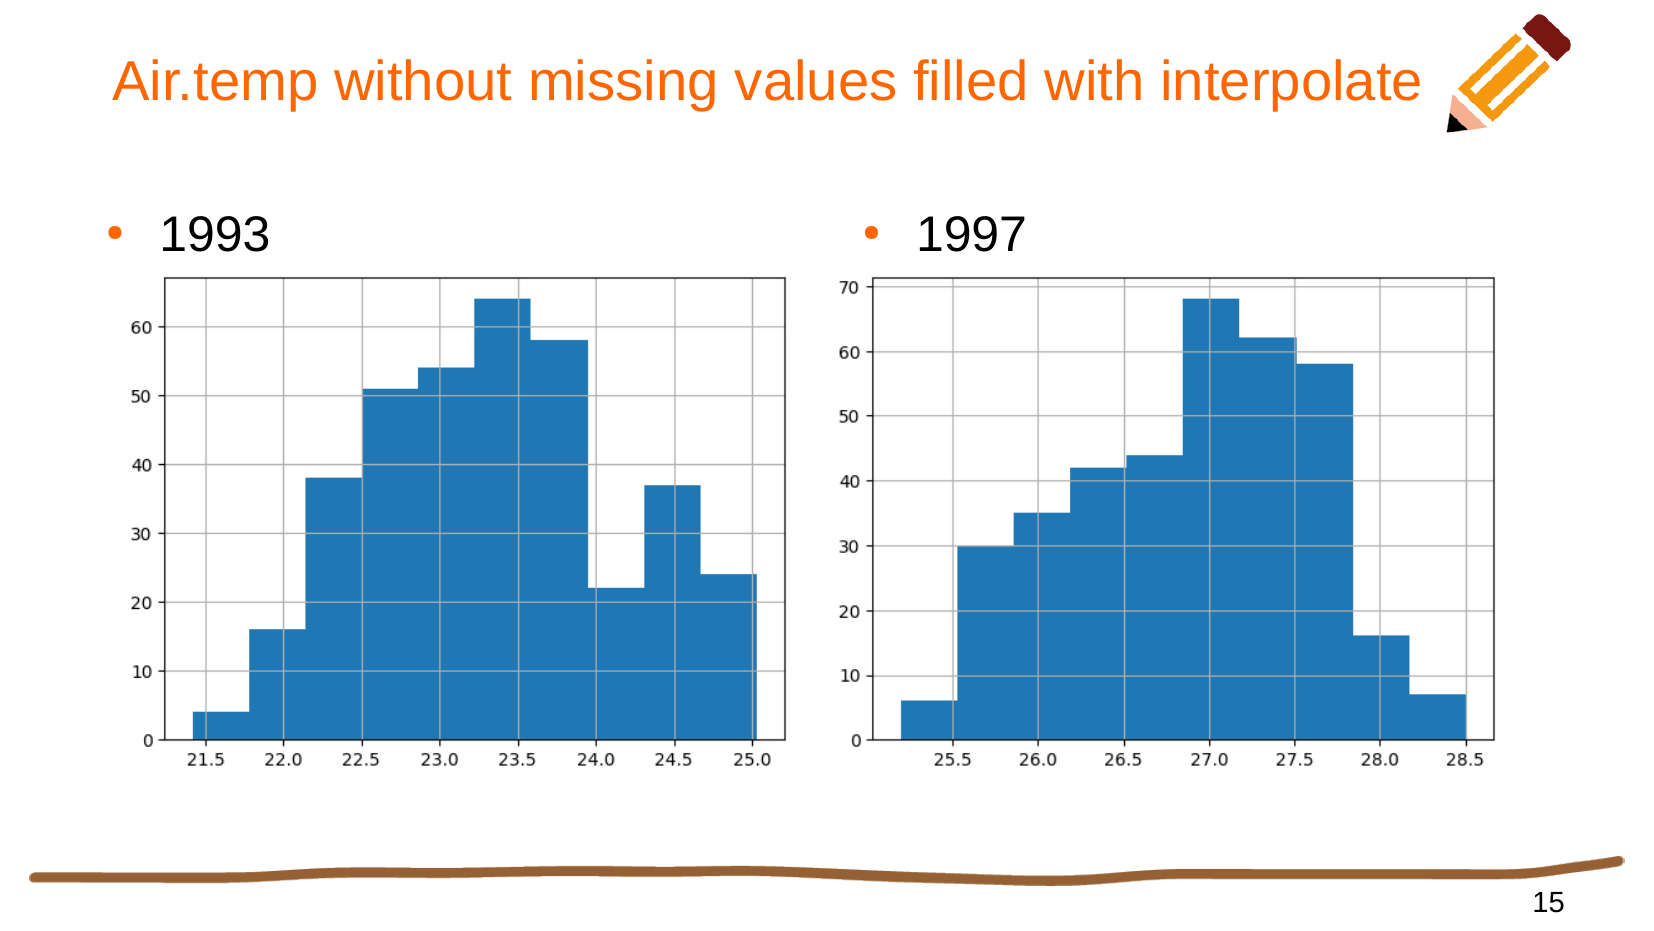

# Air.temp without missing values filled with interpolate
1993
1997
15